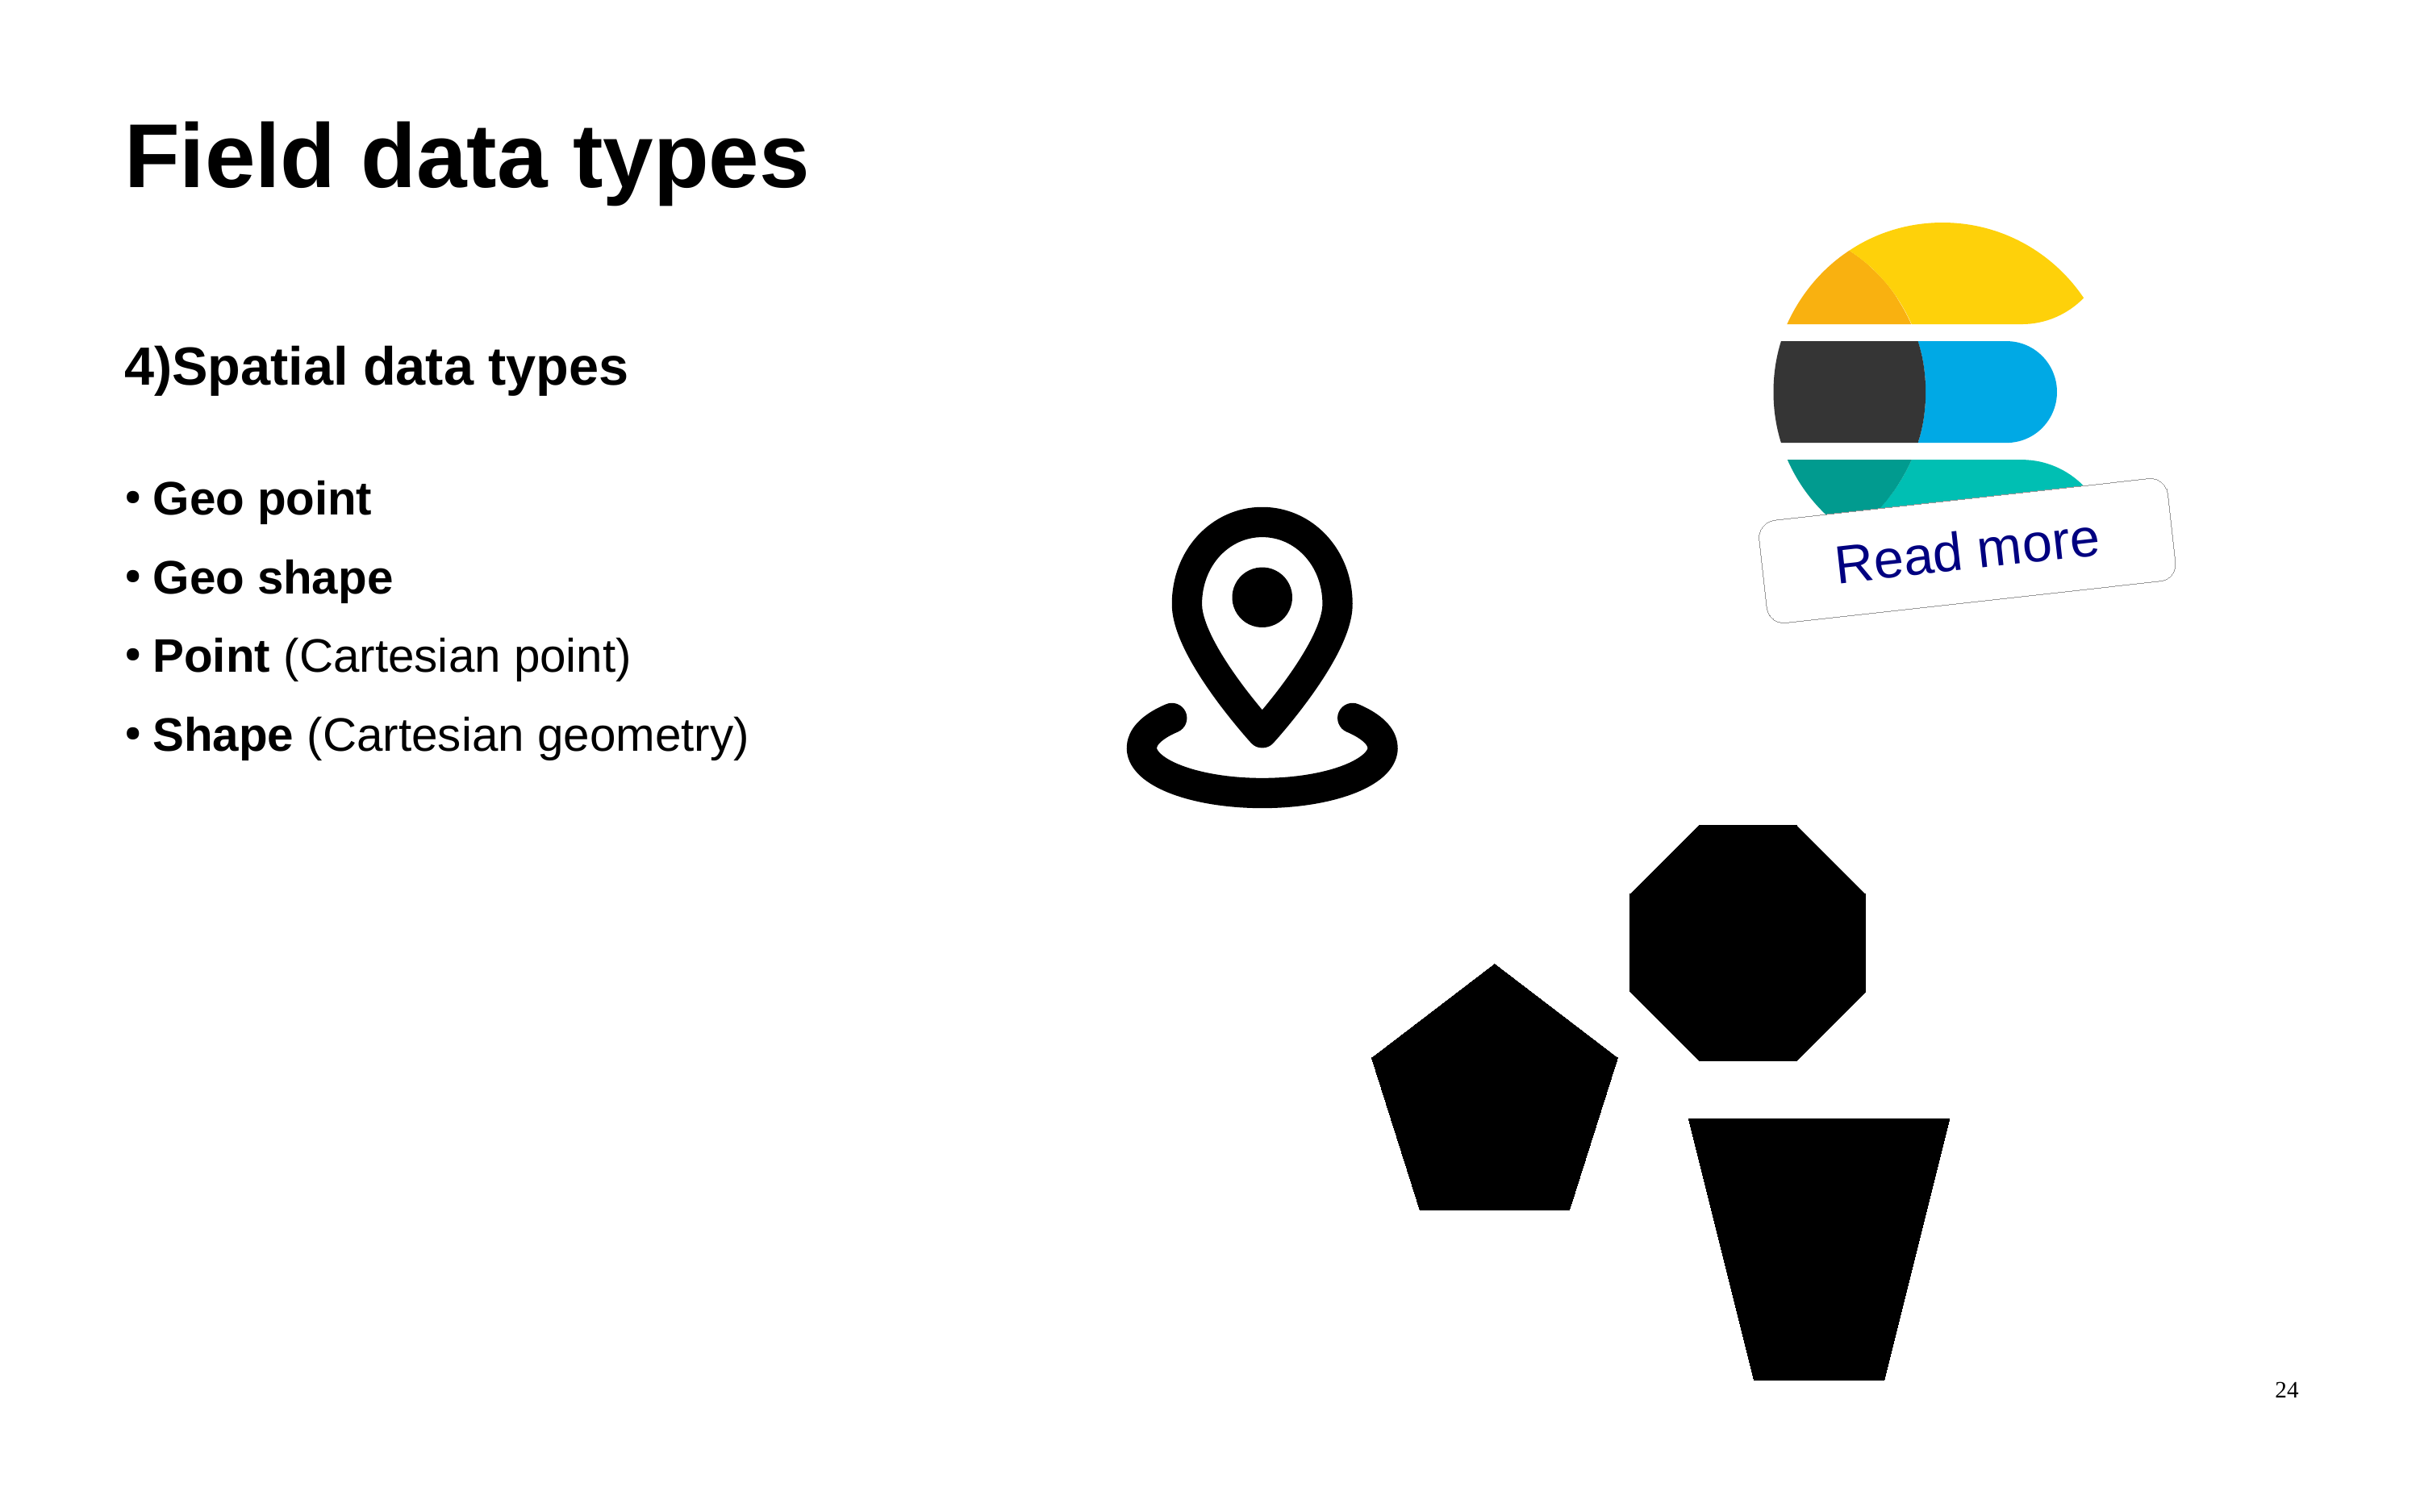

Field data types
Spatial data types
Geo point
Geo shape
Point (Cartesian point)
Shape (Cartesian geometry)
Read more
24